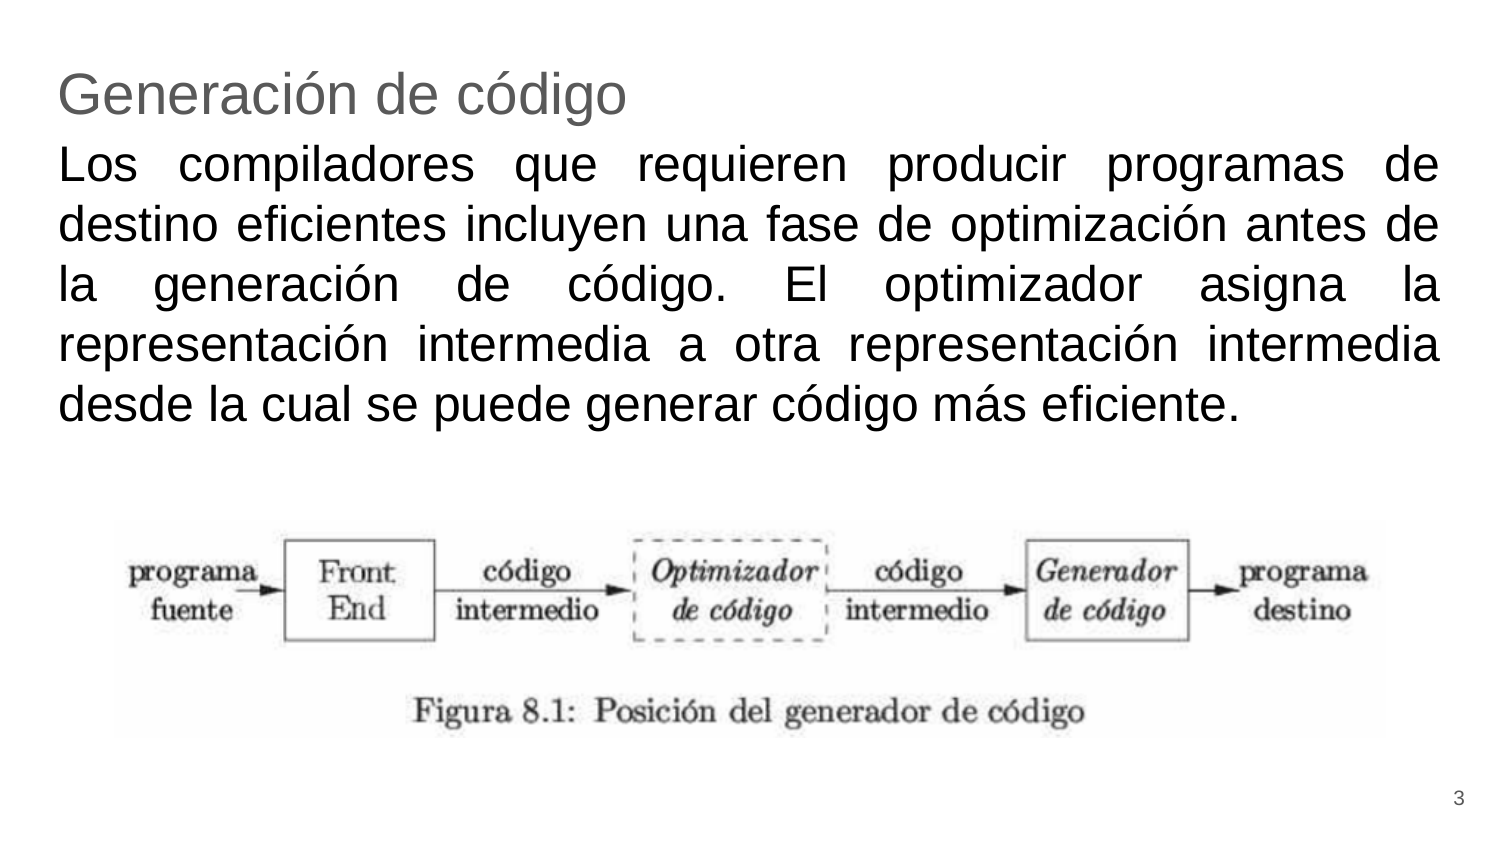

# Generación de código
Los compiladores que requieren producir programas de destino eficientes incluyen una fase de optimización antes de la generación de código. El optimizador asigna la representación intermedia a otra representación intermedia desde la cual se puede generar código más eficiente.